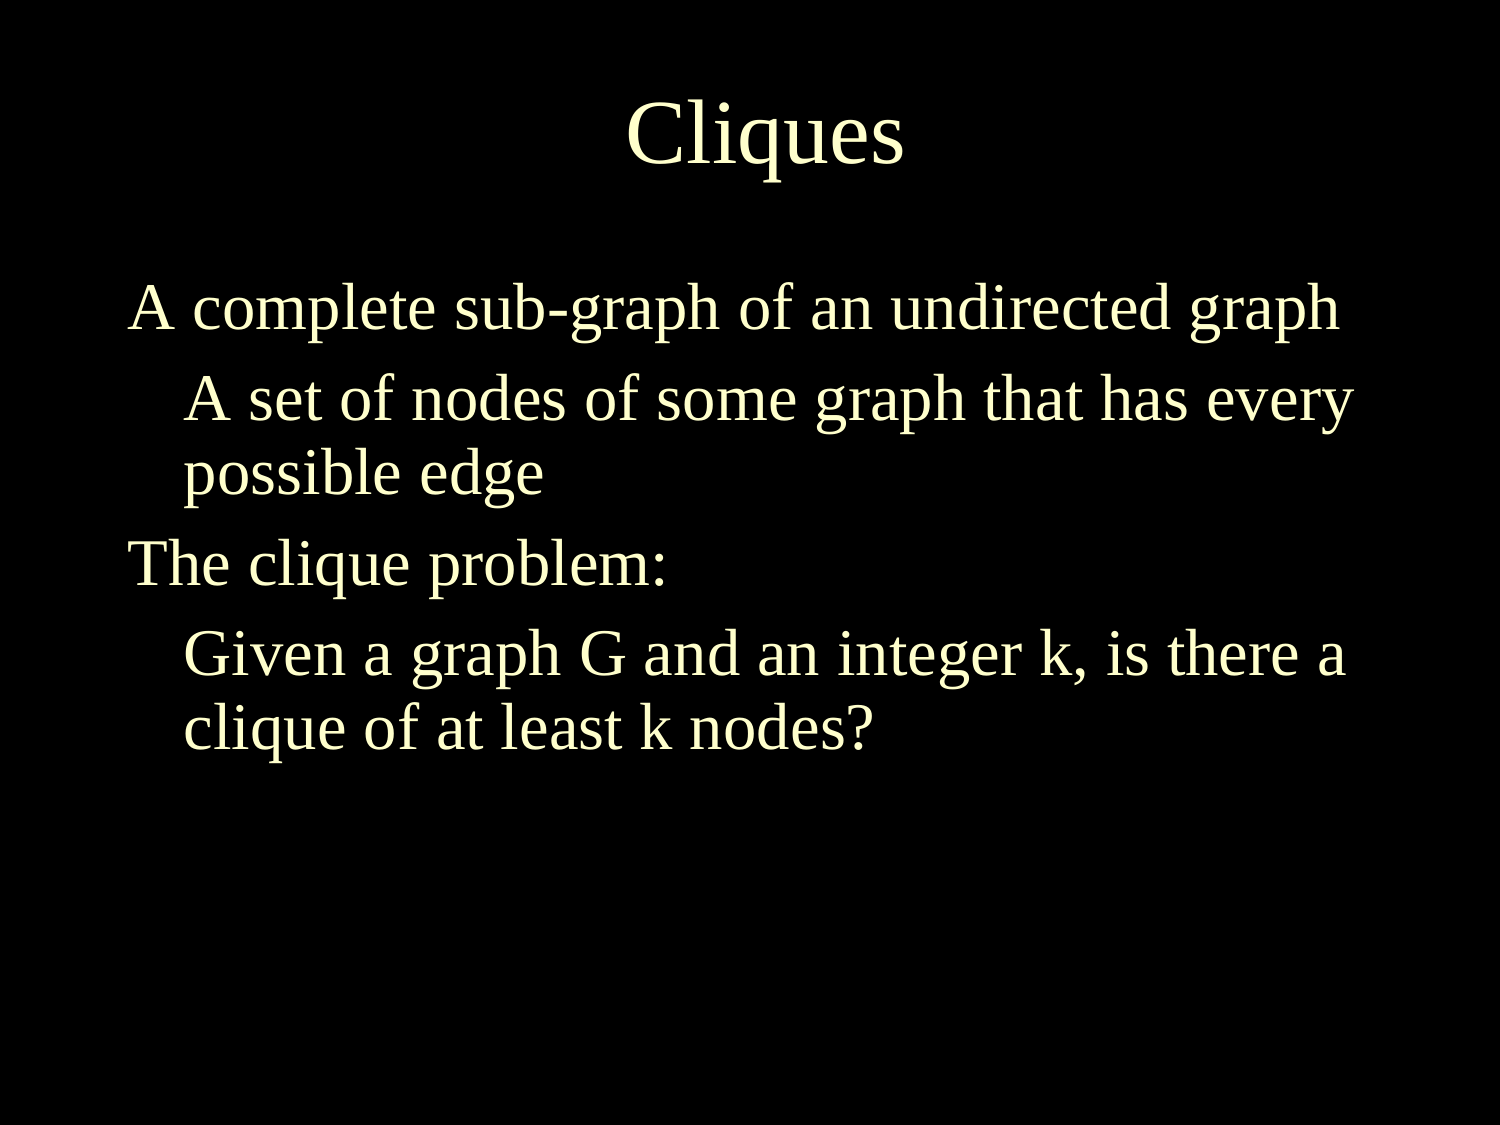

# Cliques
A complete sub-graph of an undirected graph
	A set of nodes of some graph that has every possible edge
The clique problem:
	Given a graph G and an integer k, is there a clique of at least k nodes?